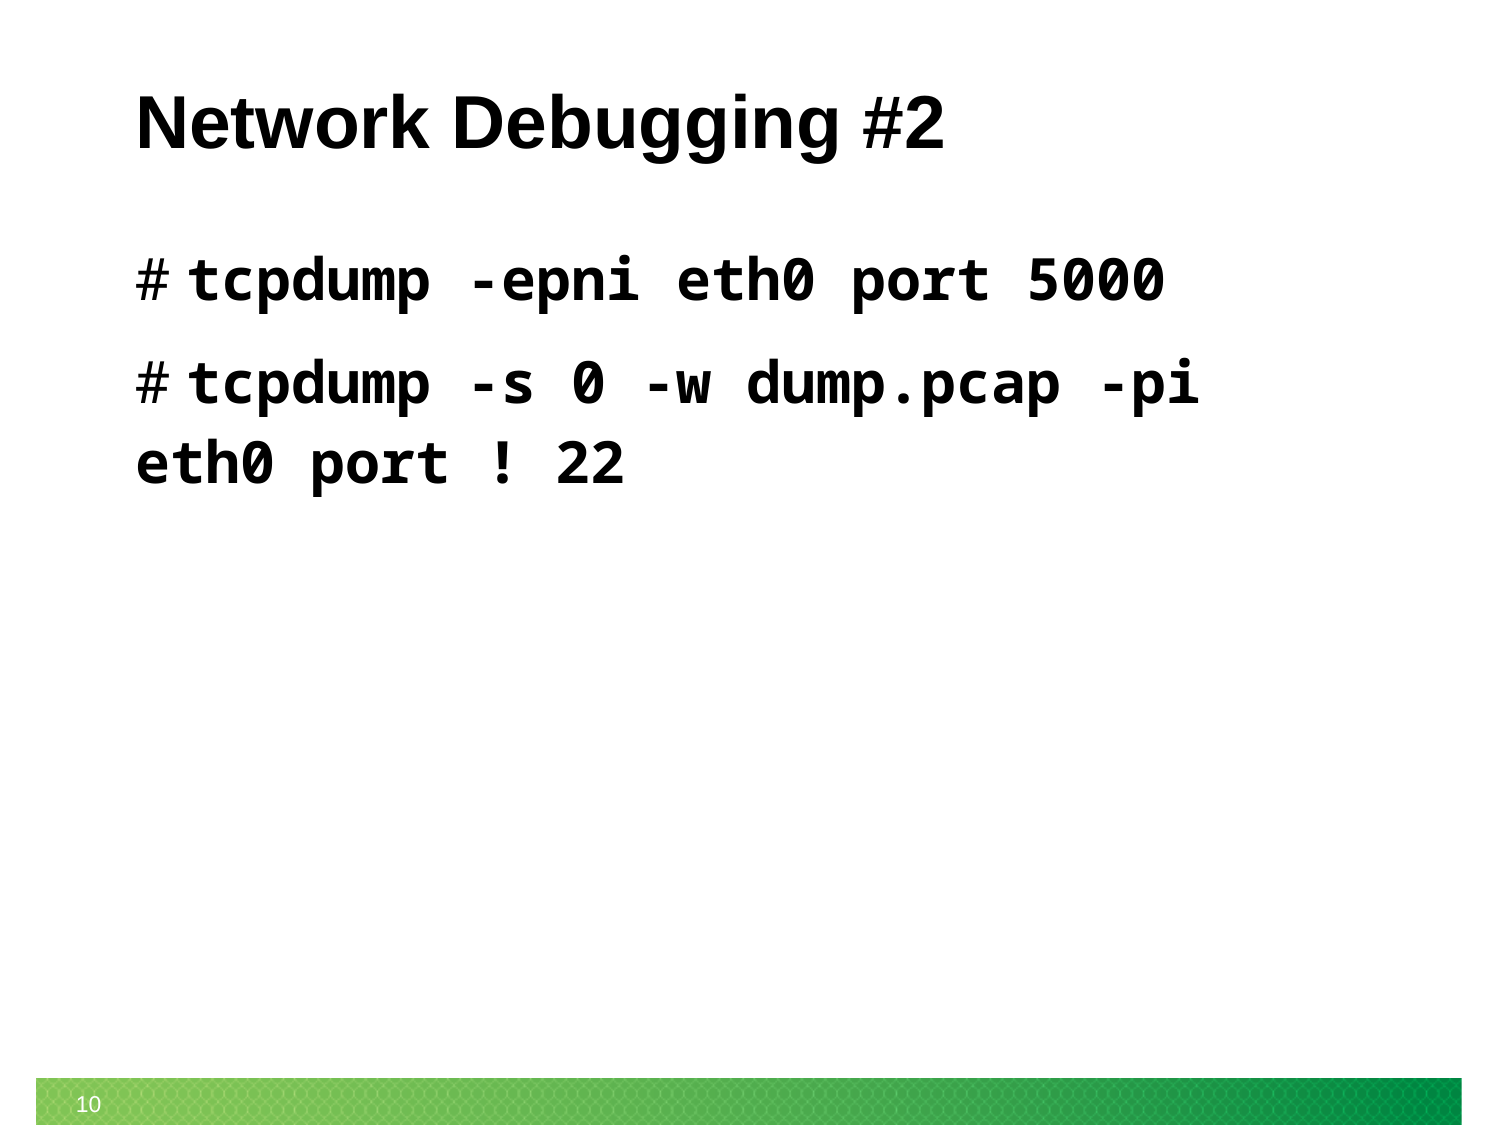

# Network Debugging #2
# tcpdump -epni eth0 port 5000
# tcpdump -s 0 -w dump.pcap -pi eth0 port ! 22